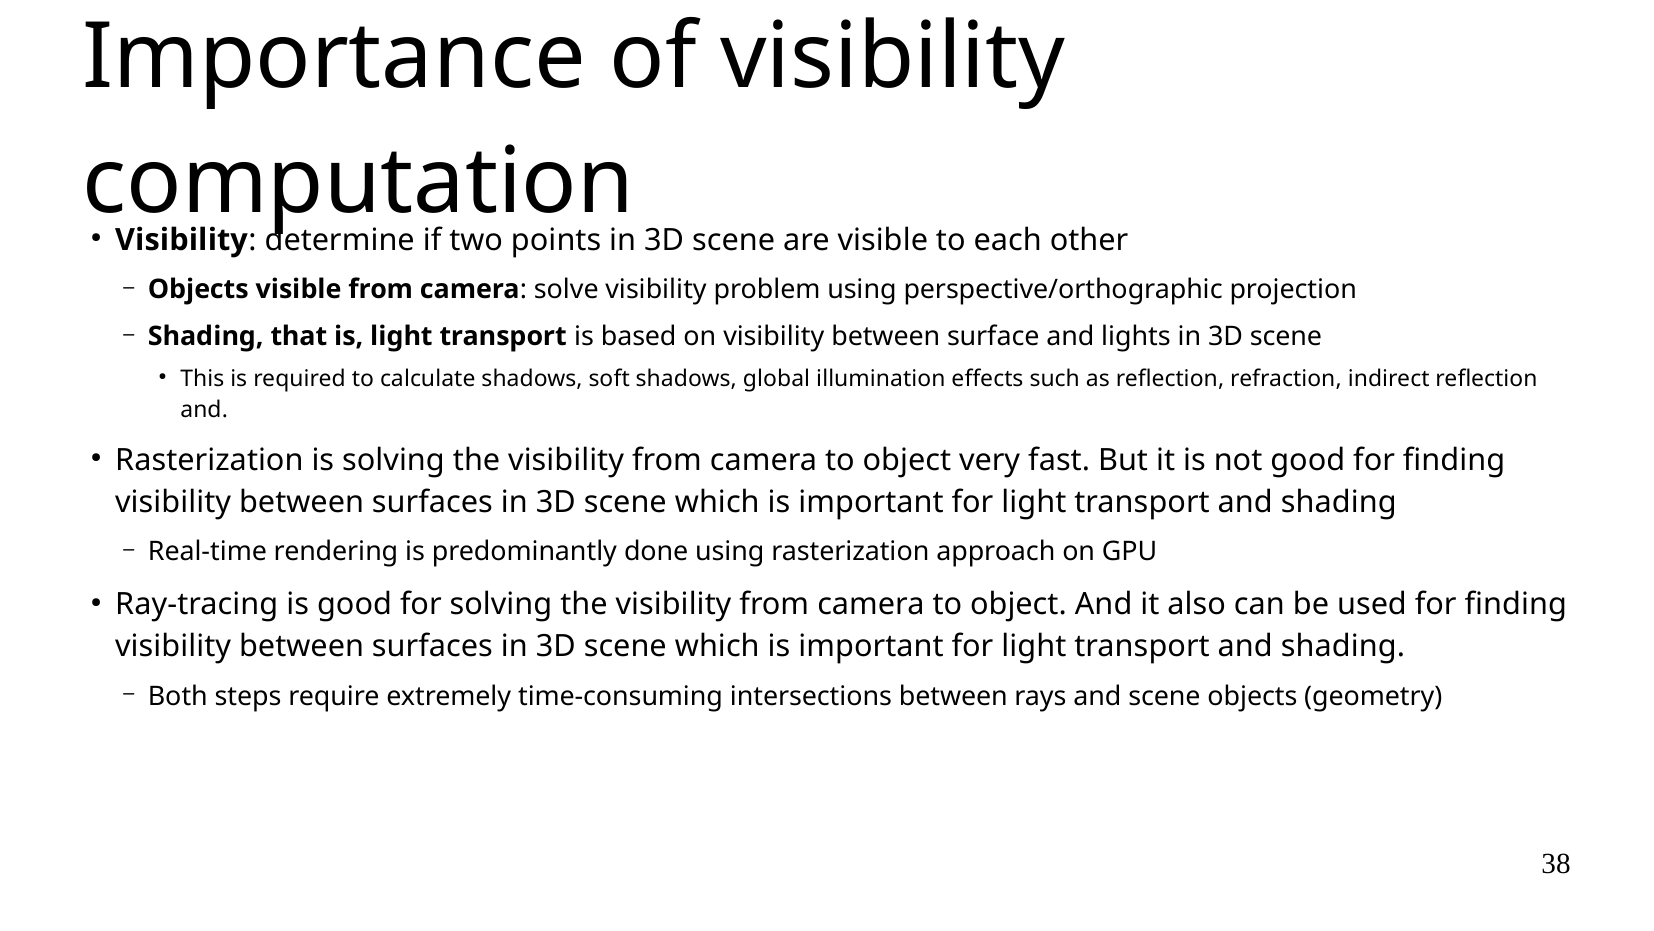

# Importance of visibility computation
Visibility: determine if two points in 3D scene are visible to each other
Objects visible from camera: solve visibility problem using perspective/orthographic projection
Shading, that is, light transport is based on visibility between surface and lights in 3D scene
This is required to calculate shadows, soft shadows, global illumination effects such as reflection, refraction, indirect reflection and.
Rasterization is solving the visibility from camera to object very fast. But it is not good for finding visibility between surfaces in 3D scene which is important for light transport and shading
Real-time rendering is predominantly done using rasterization approach on GPU
Ray-tracing is good for solving the visibility from camera to object. And it also can be used for finding visibility between surfaces in 3D scene which is important for light transport and shading.
Both steps require extremely time-consuming intersections between rays and scene objects (geometry)
38